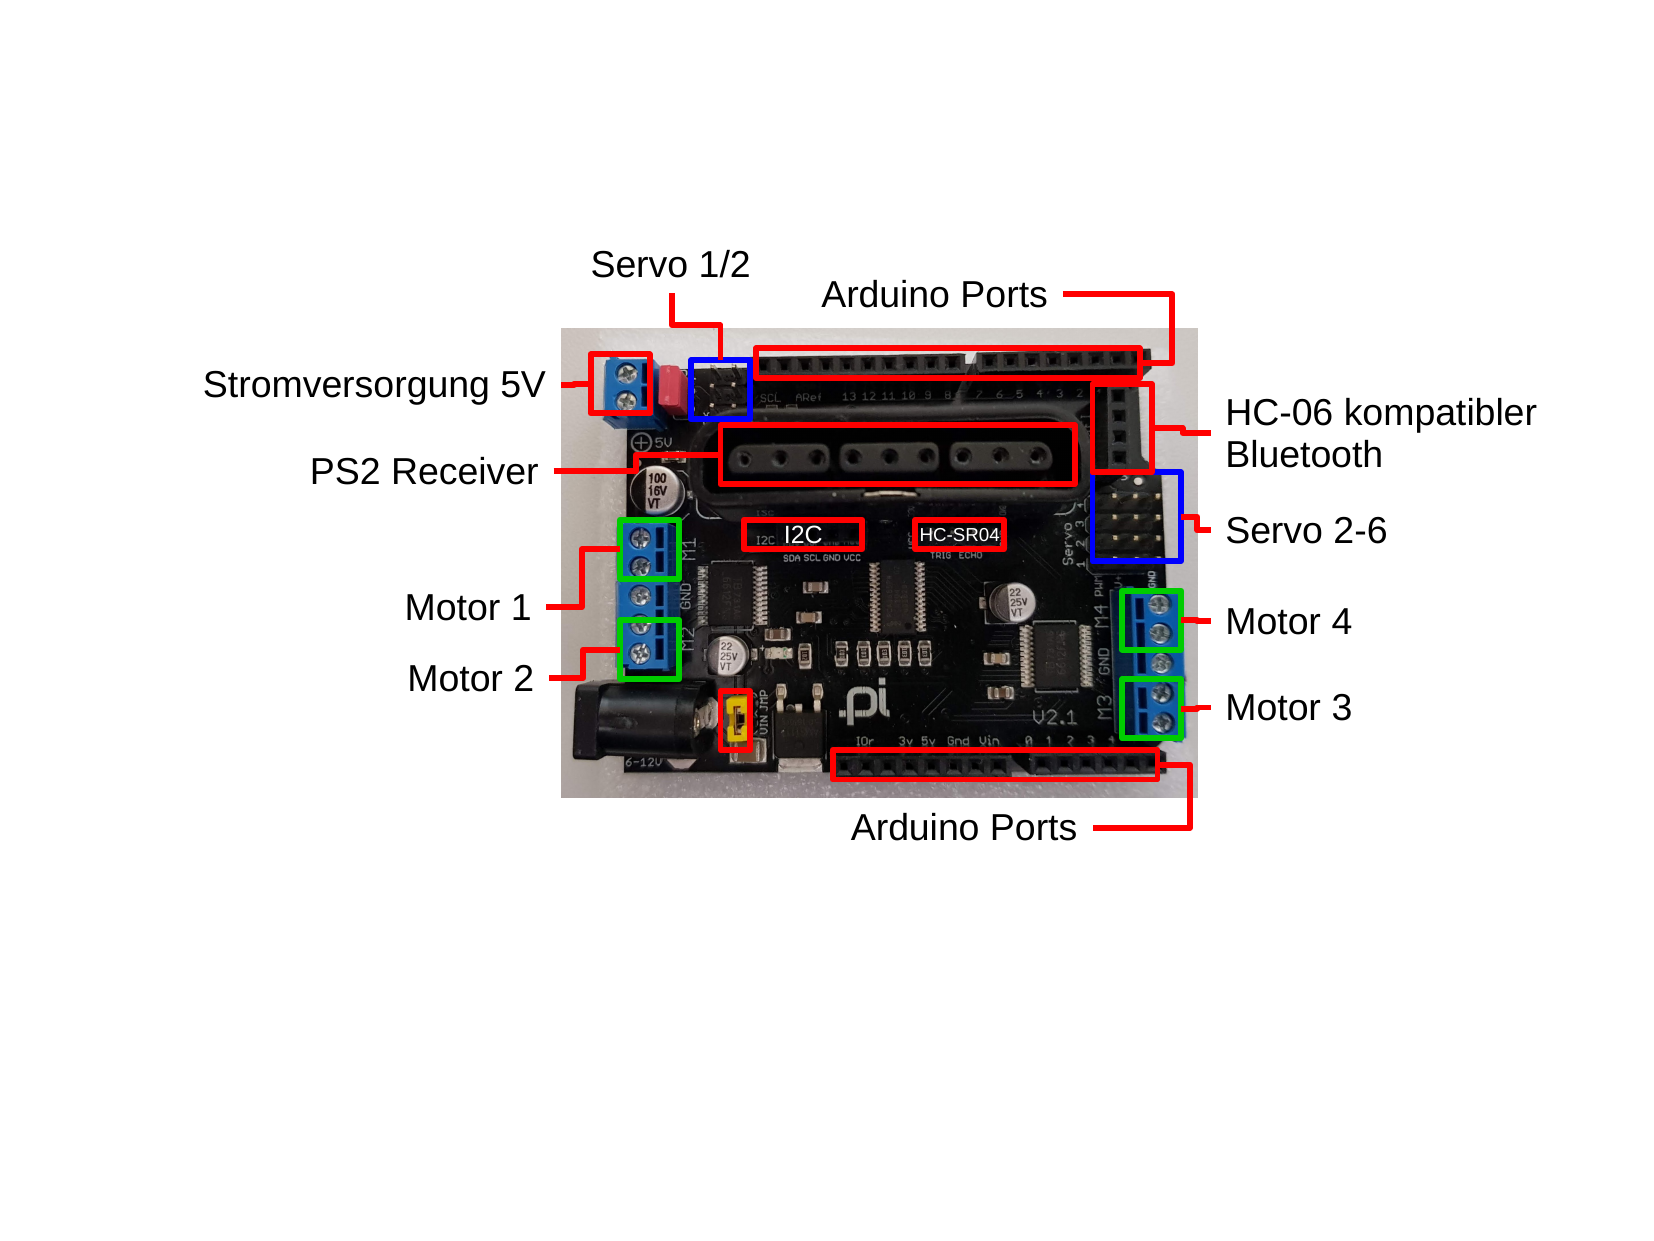

Servo 1/2
Arduino Ports
Stromversorgung 5V
HC-06 kompatibler
Bluetooth
PS2 Receiver
Servo 2-6
I2C
HC-SR04
Motor 1
Motor 4
Motor 2
Motor 3
Arduino Ports